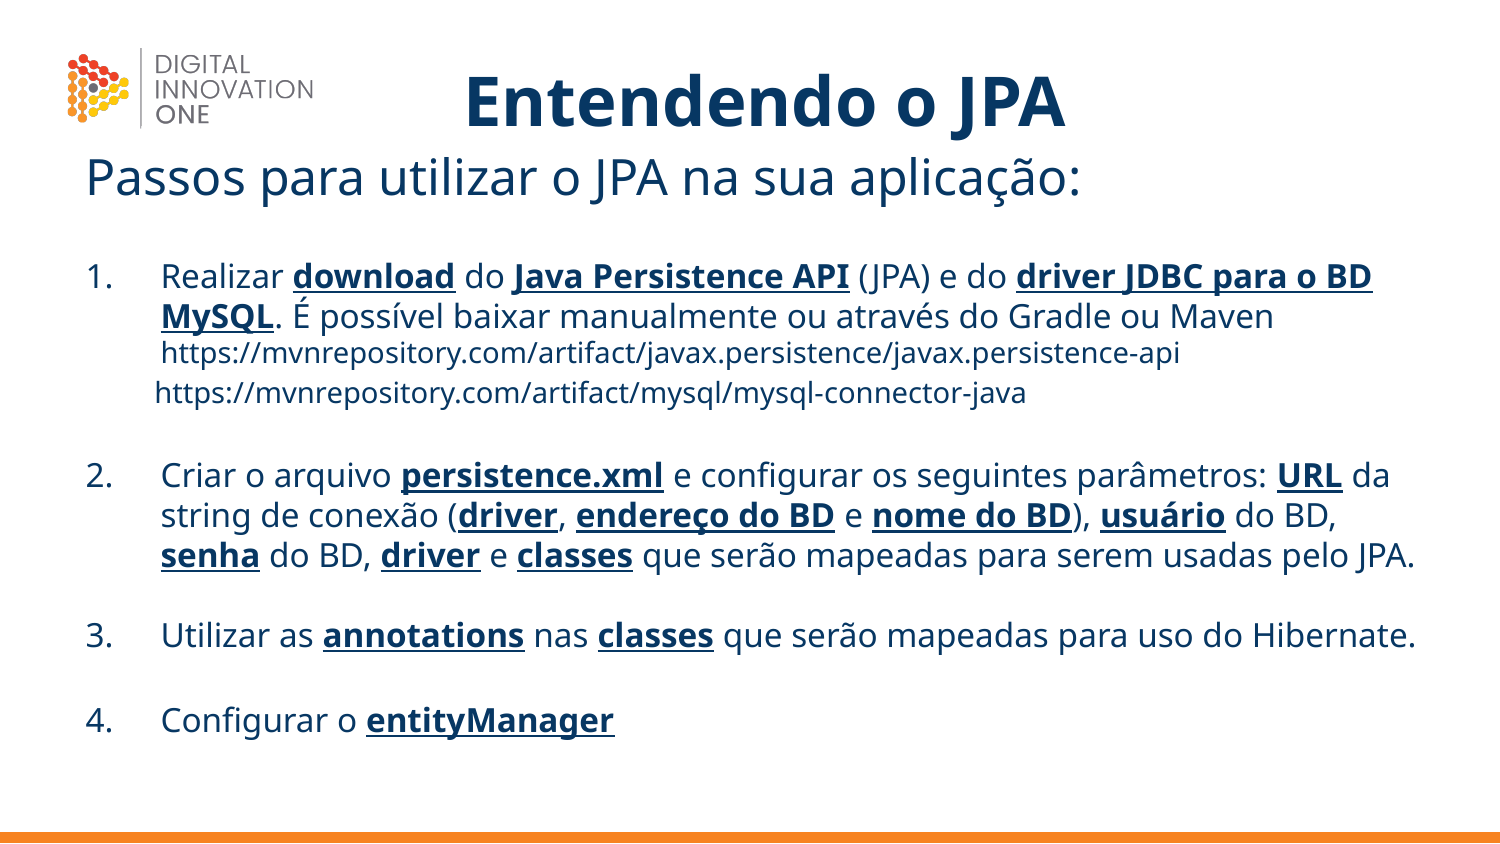

Entendendo o JPA
Passos para utilizar o JPA na sua aplicação:
Realizar download do Java Persistence API (JPA) e do driver JDBC para o BD MySQL. É possível baixar manualmente ou através do Gradle ou Maven https://mvnrepository.com/artifact/javax.persistence/javax.persistence-api
	 https://mvnrepository.com/artifact/mysql/mysql-connector-java
Criar o arquivo persistence.xml e configurar os seguintes parâmetros: URL da string de conexão (driver, endereço do BD e nome do BD), usuário do BD, senha do BD, driver e classes que serão mapeadas para serem usadas pelo JPA.
Utilizar as annotations nas classes que serão mapeadas para uso do Hibernate.
Configurar o entityManager